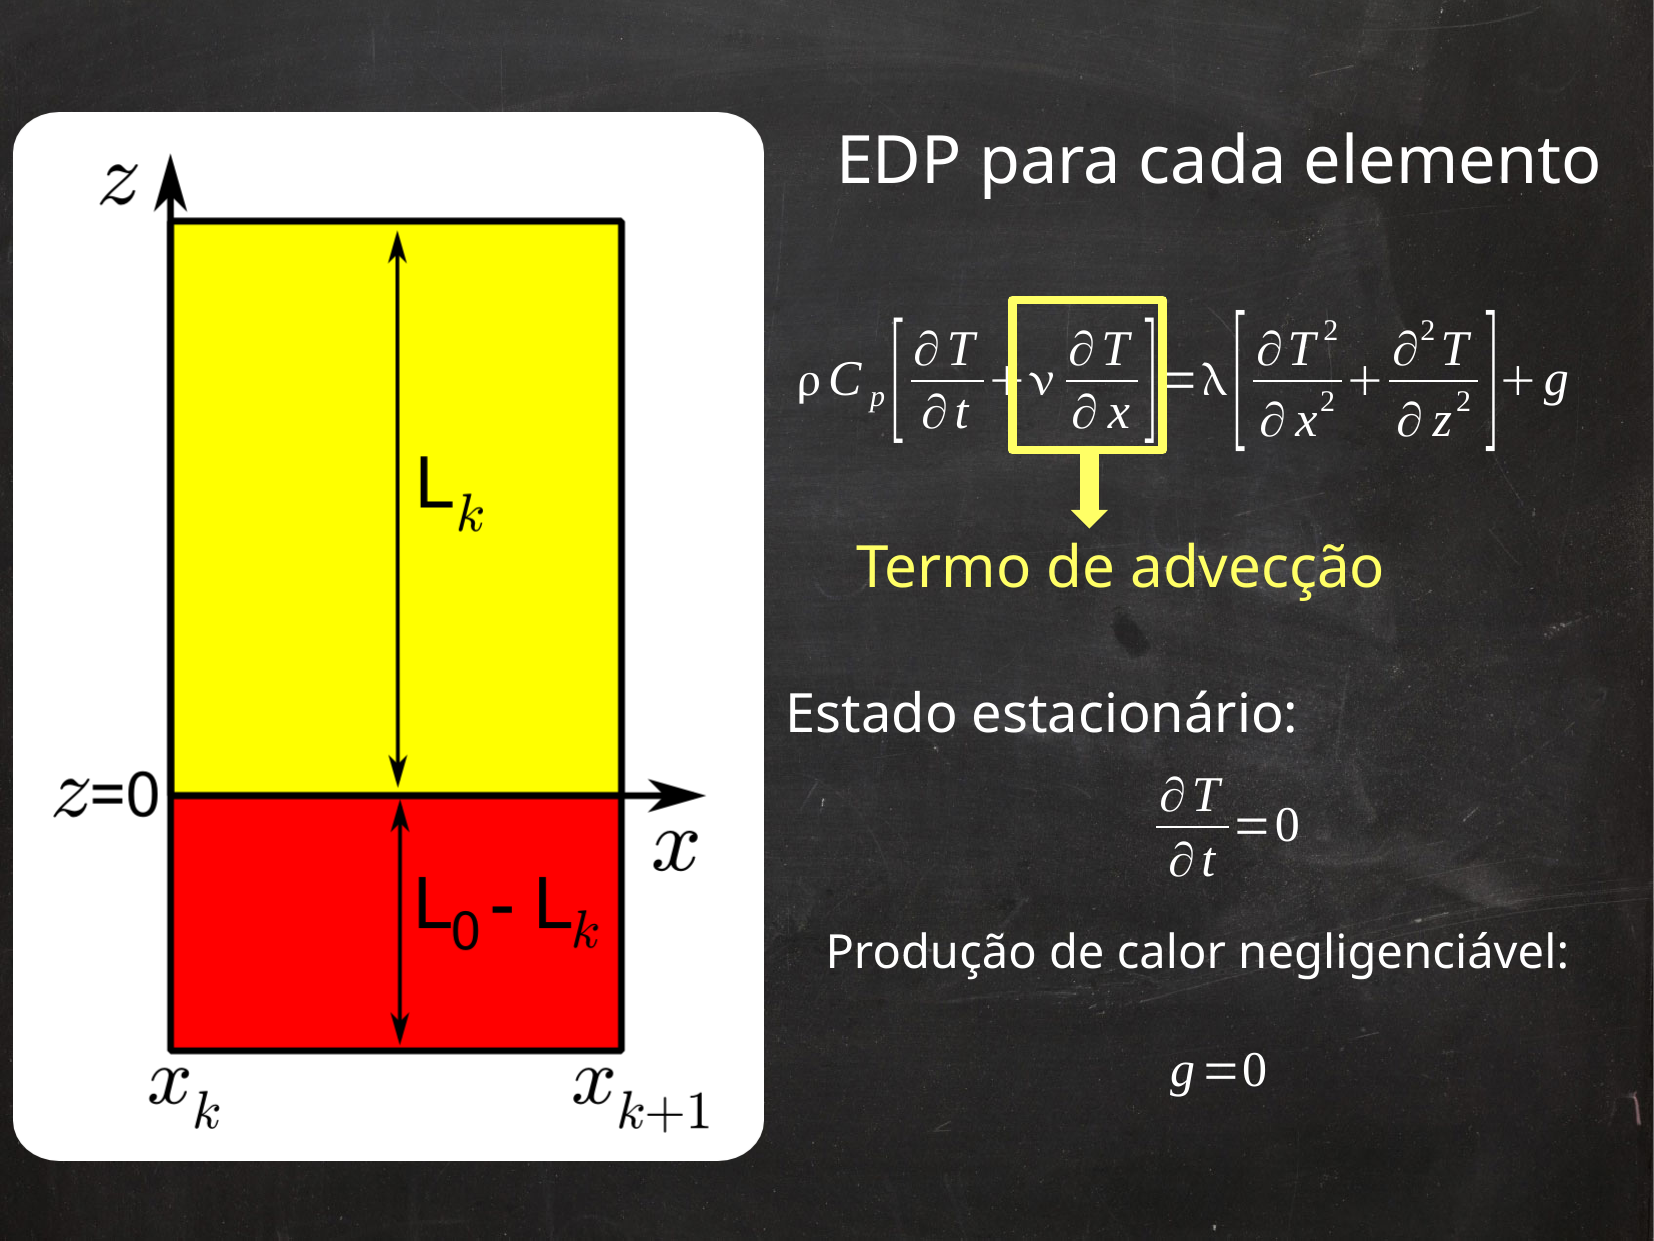

# EDP para cada elemento
Termo de advecção
Estado estacionário:
Produção de calor negligenciável: